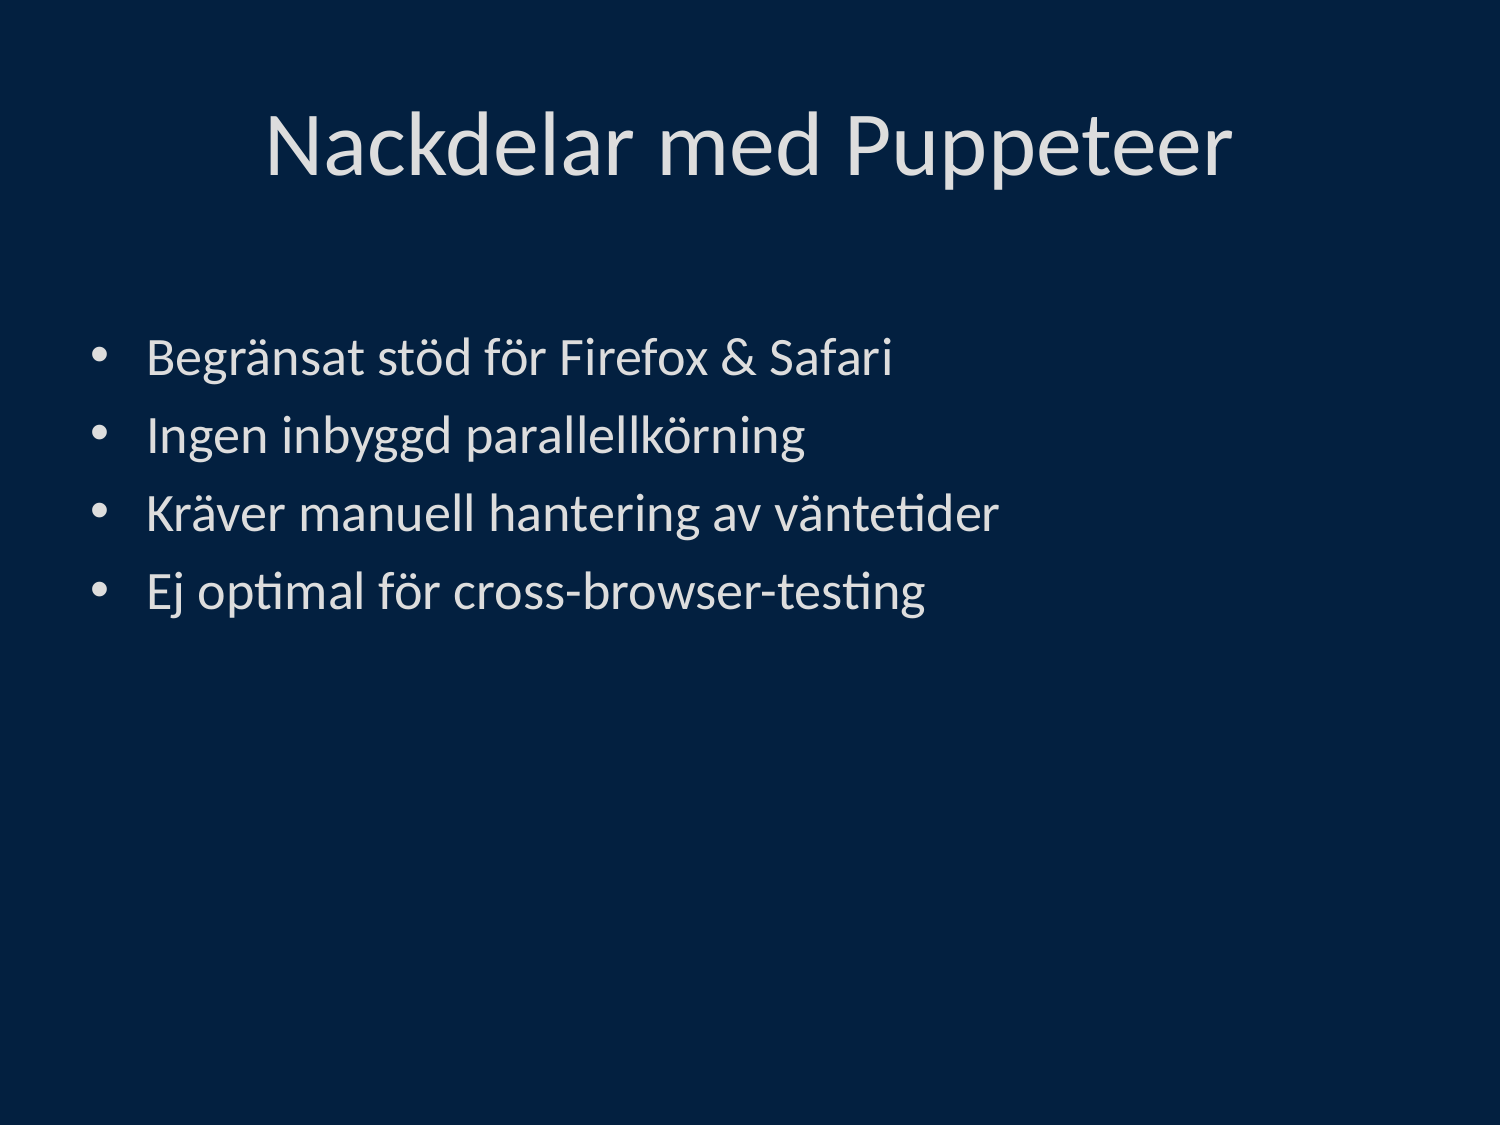

# Nackdelar med Puppeteer
Begränsat stöd för Firefox & Safari
Ingen inbyggd parallellkörning
Kräver manuell hantering av väntetider
Ej optimal för cross-browser-testing